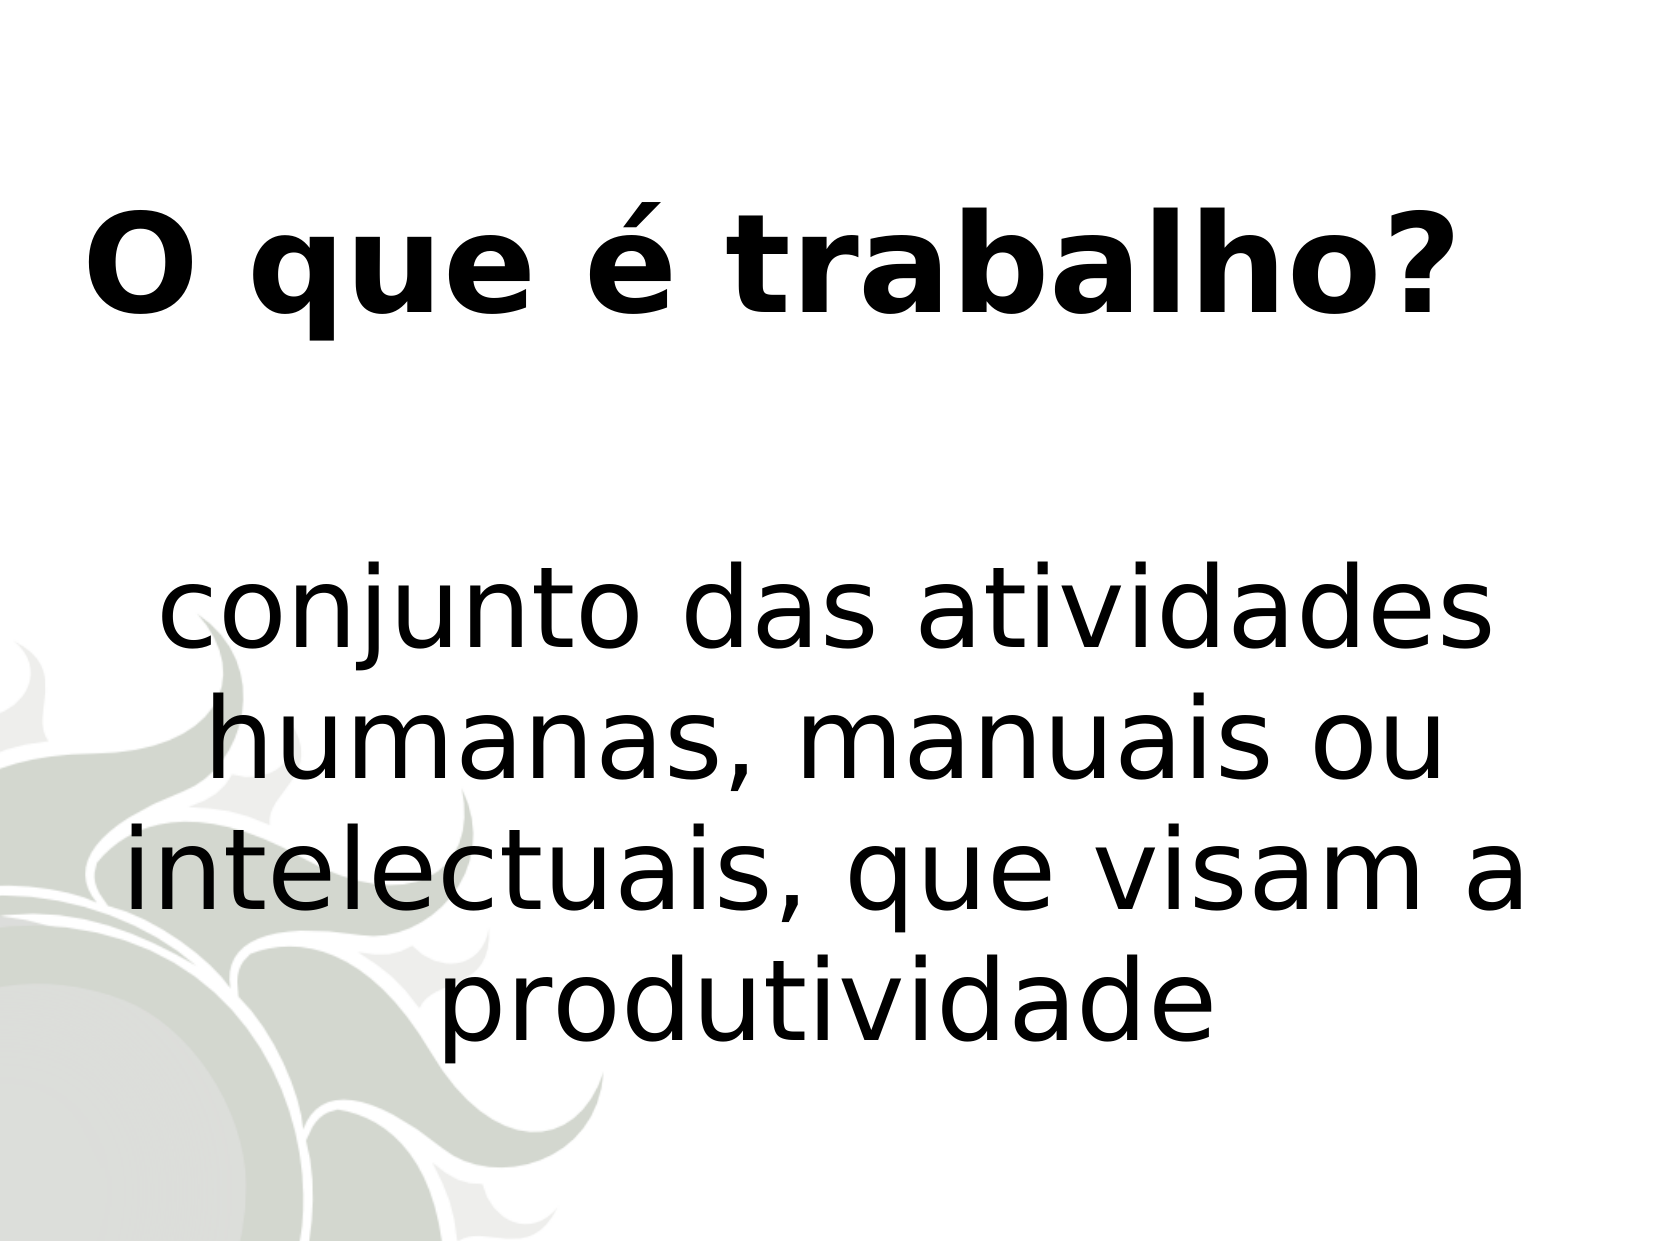

# O que é trabalho?
conjunto das atividades humanas, manuais ou intelectuais, que visam a produtividade